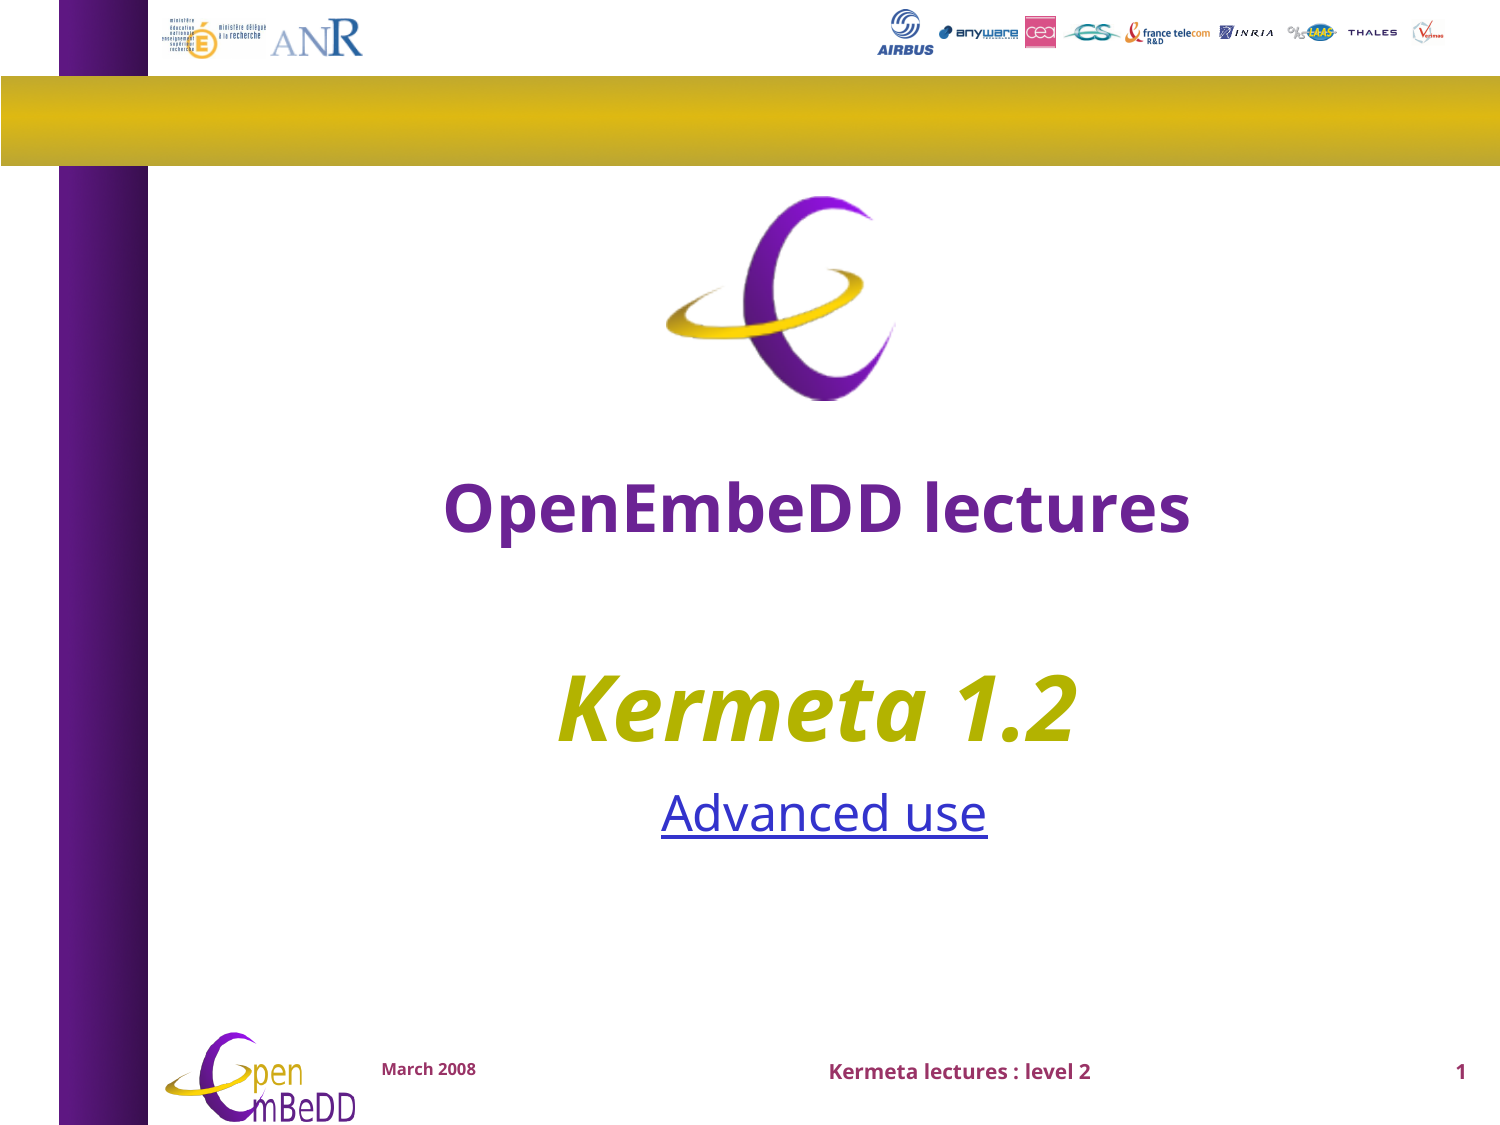

# OpenEmbeDD lectures Kermeta 1.2
Advanced use
Pied de page
Pied de page fixe
1